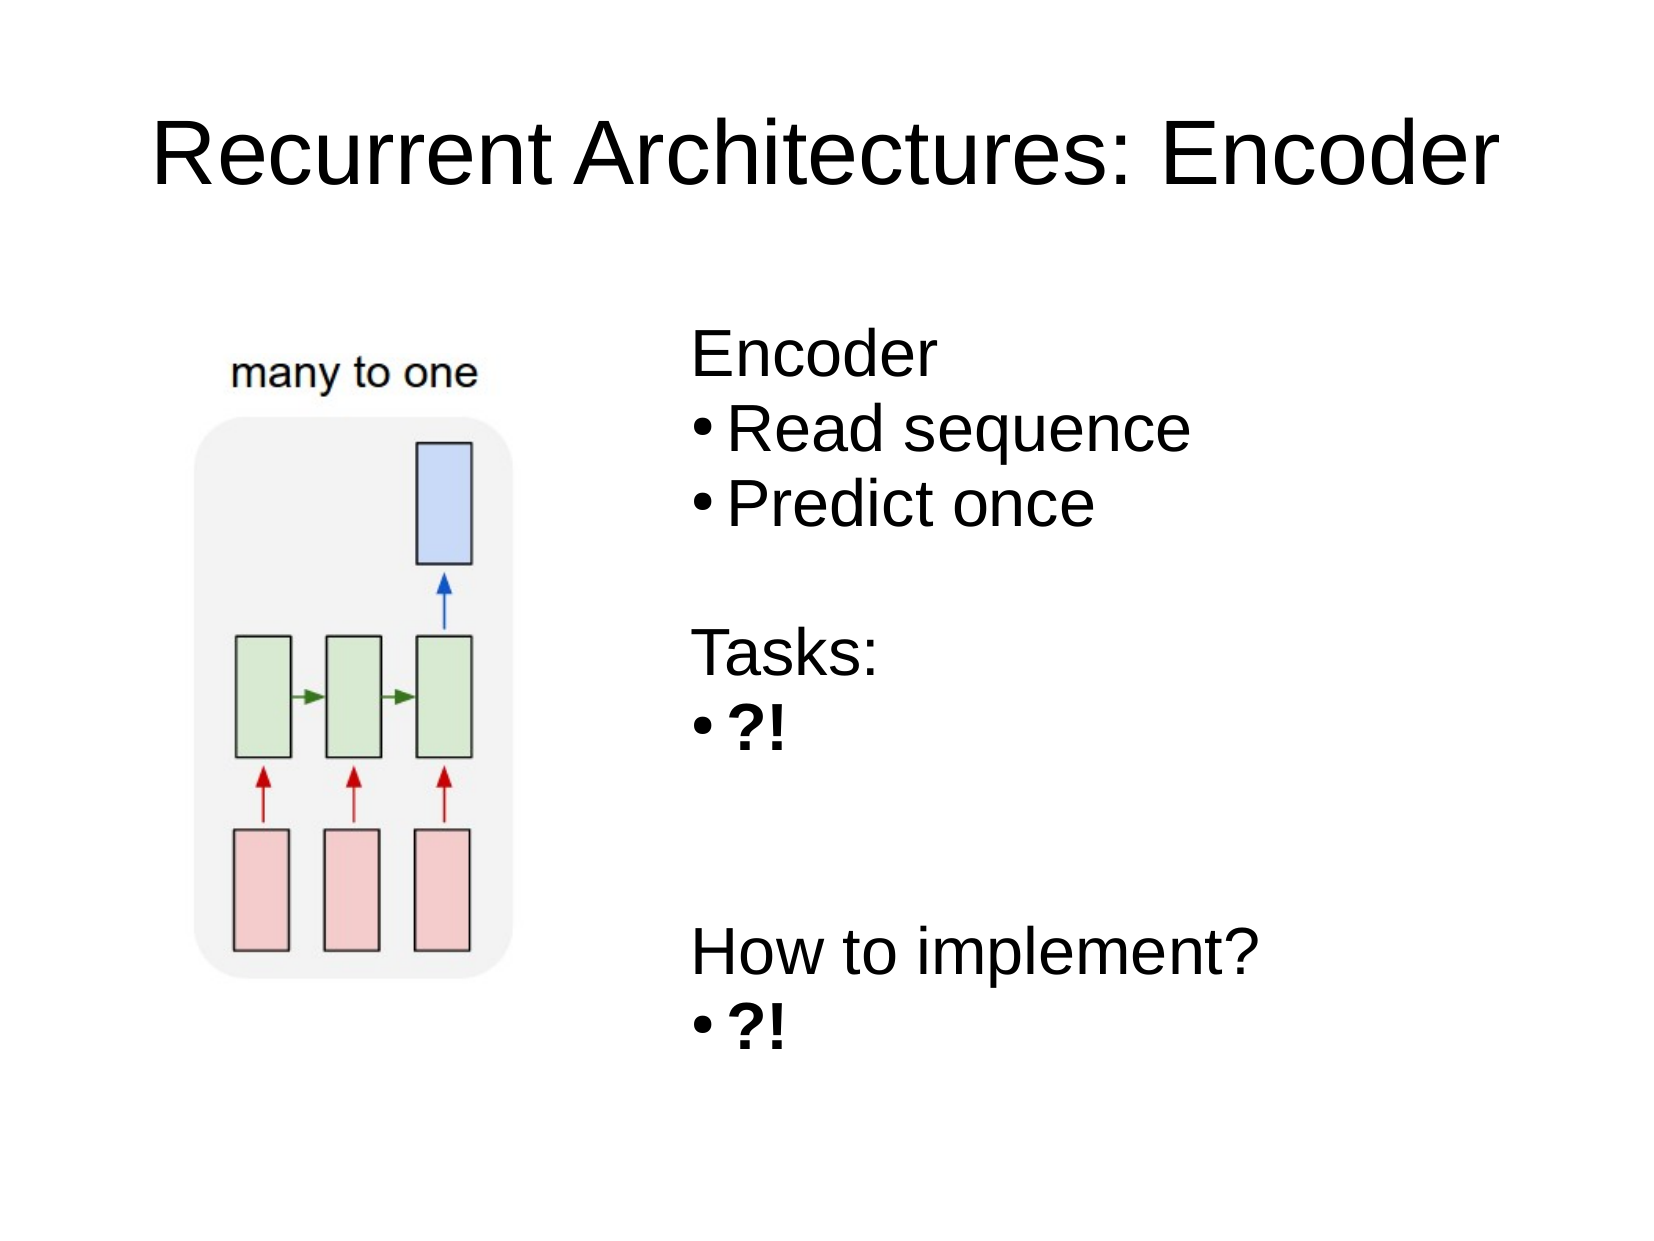

# Recurrent Architectures: Encoder
Encoder
Read sequence
Predict once
Tasks:
?!
How to implement?
?!